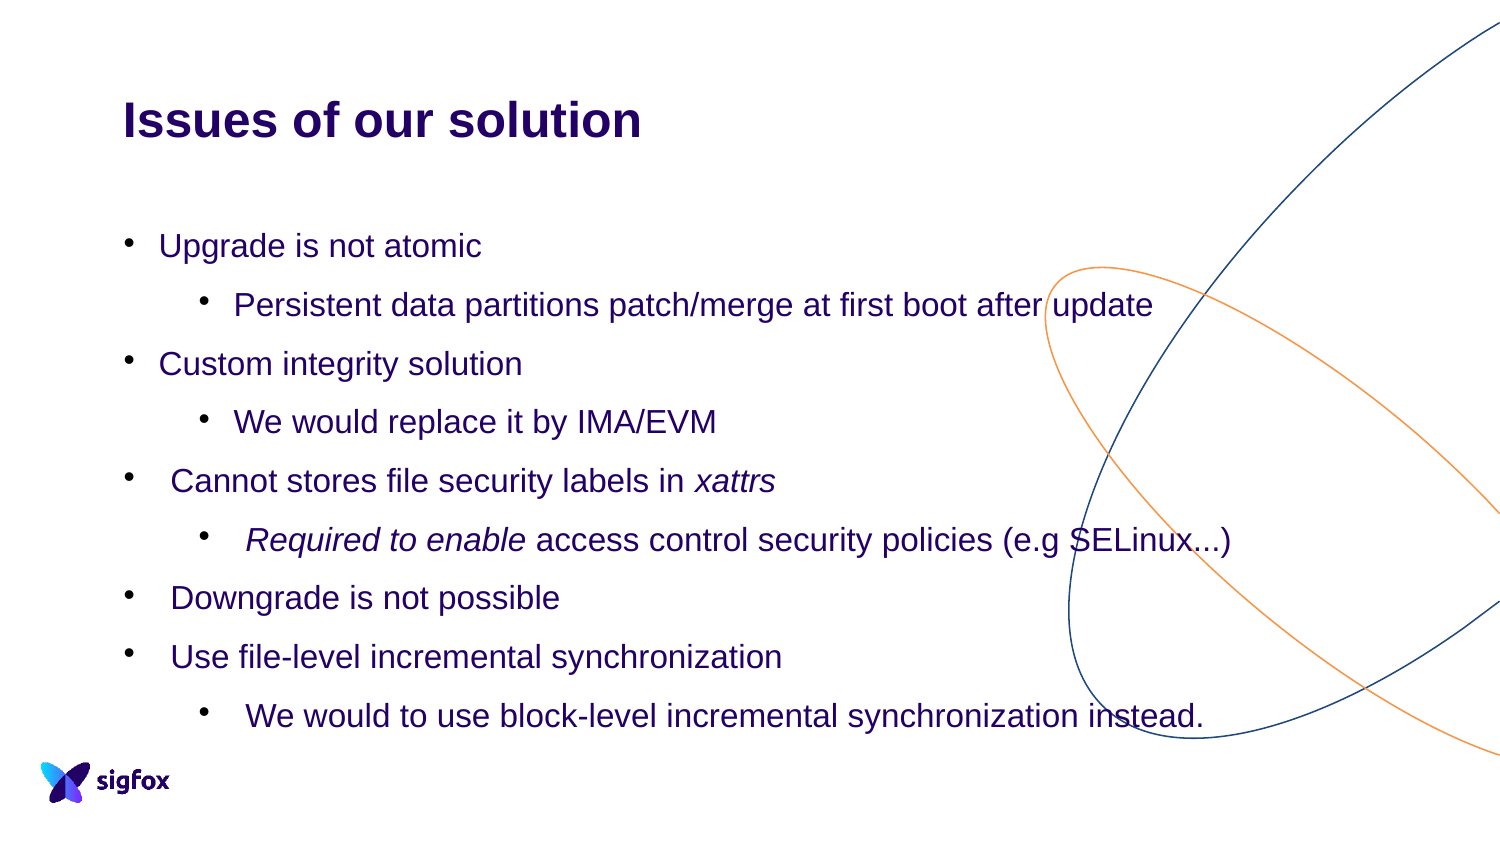

Issues of our solution
Upgrade is not atomic
Persistent data partitions patch/merge at first boot after update
Custom integrity solution
We would replace it by IMA/EVM
Cannot stores file security labels in xattrs
Required to enable access control security policies (e.g SELinux...)
Downgrade is not possible
Use file-level incremental synchronization
We would to use block-level incremental synchronization instead.